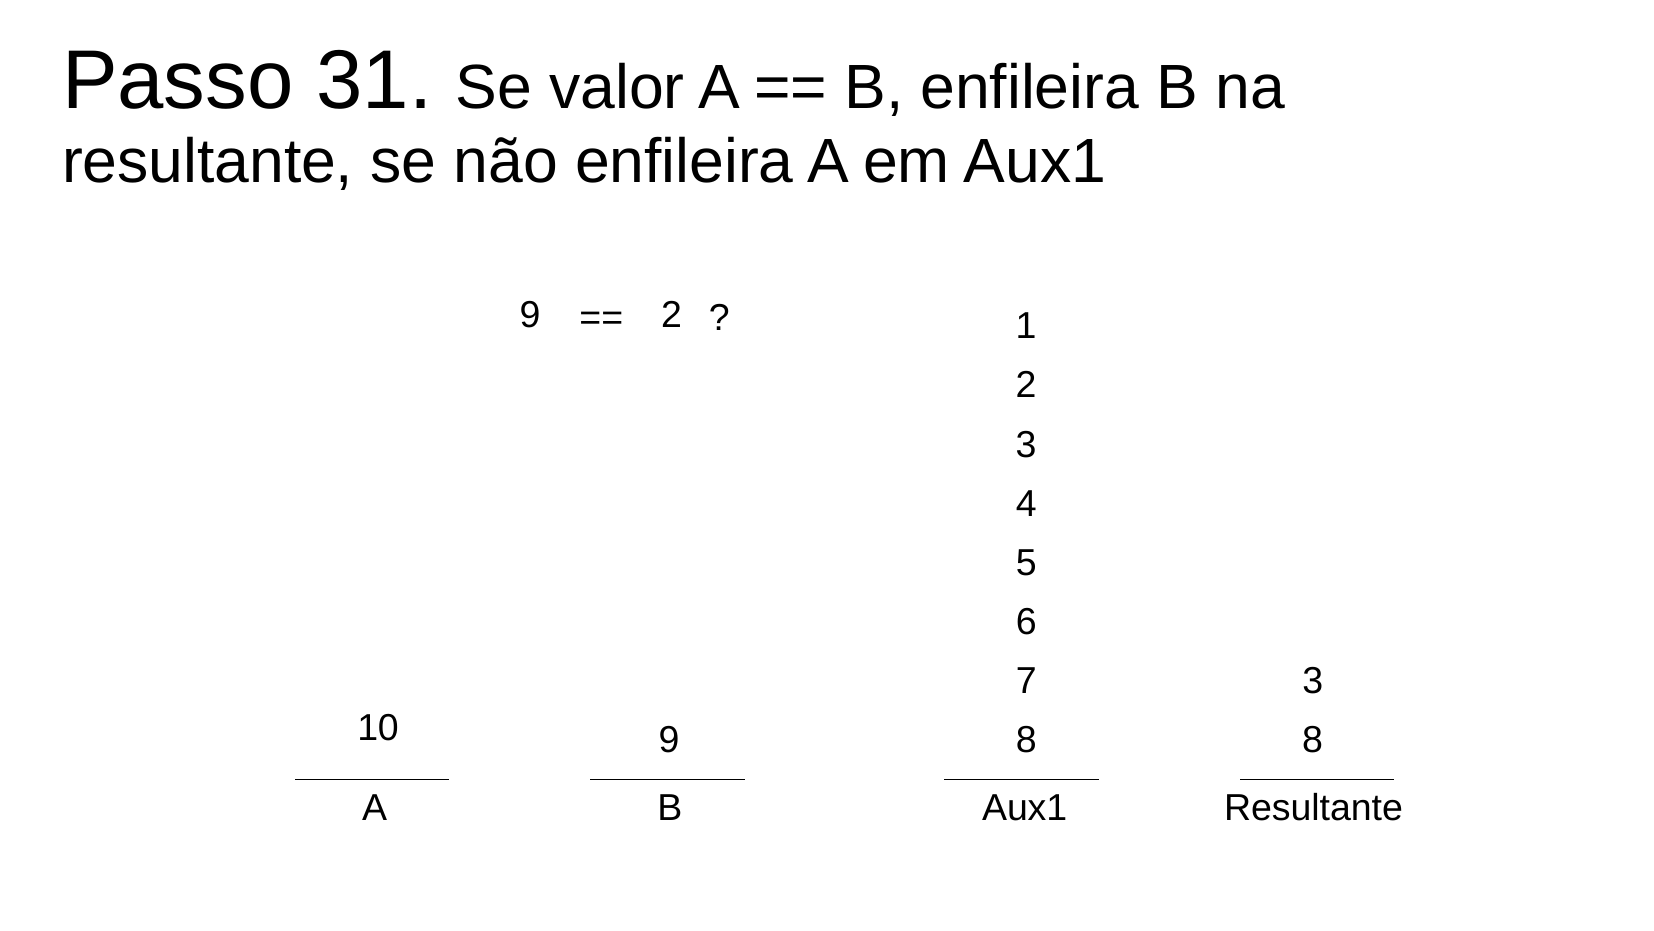

Passo 31. Se valor A == B, enfileira B na resultante, se não enfileira A em Aux1
9
2
==
?
1
2
3
4
5
6
7
3
10
9
8
8
A
B
Aux1
Resultante